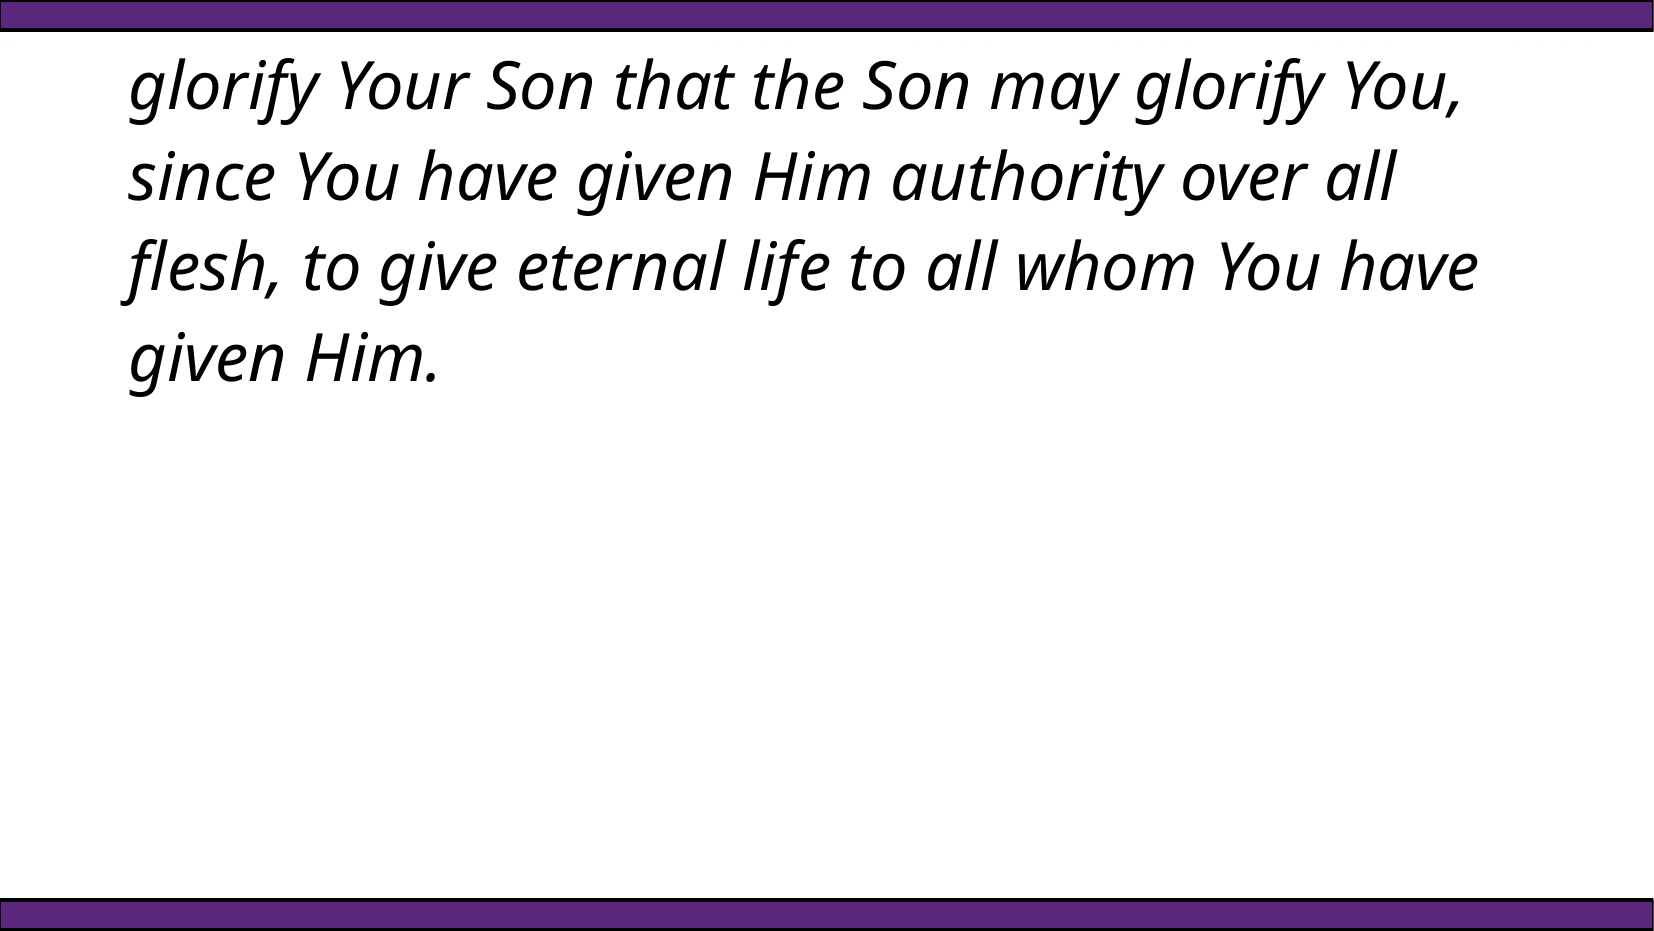

glorify Your Son that the Son may glorify You,
 since You have given Him authority over all
 flesh, to give eternal life to all whom You have
 given Him.